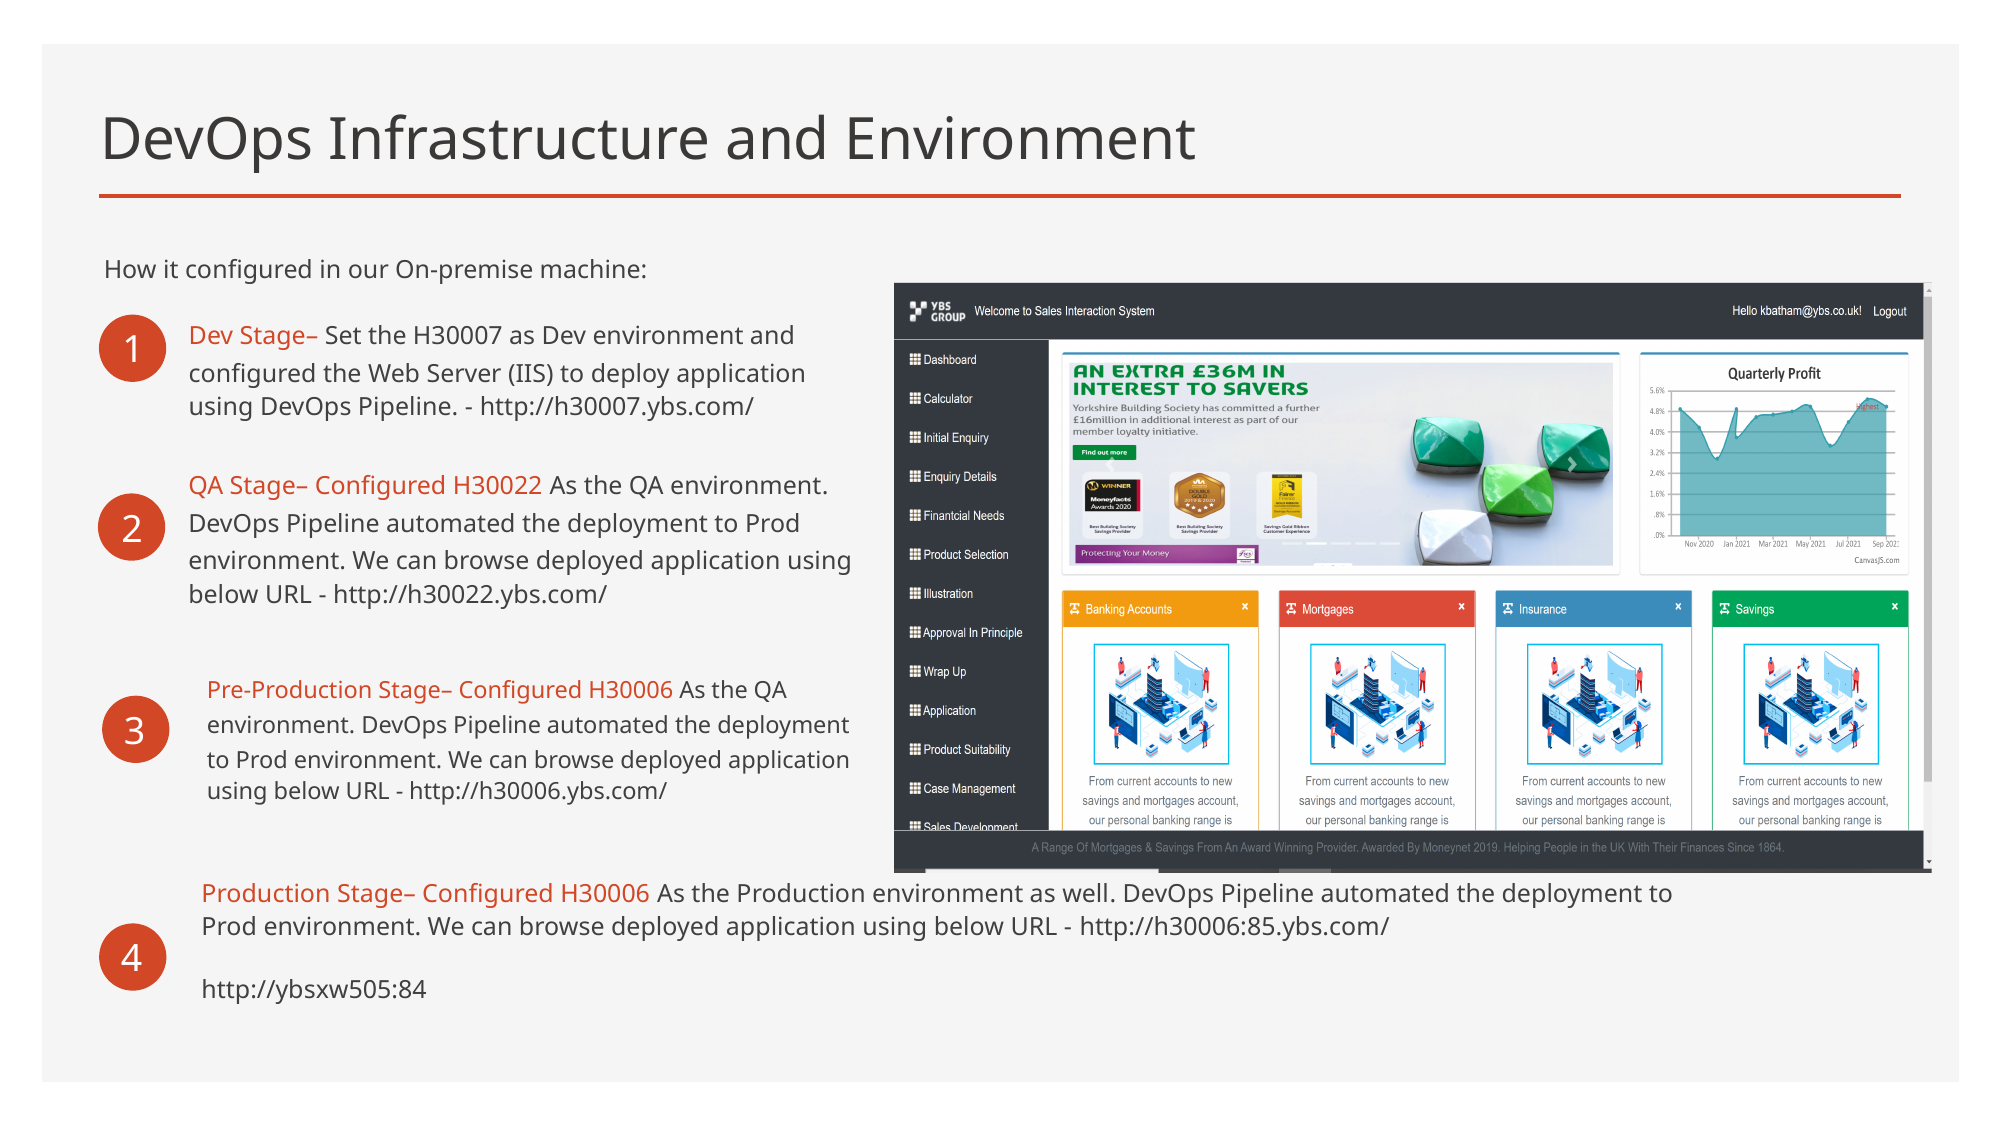

# DevOps Infrastructure and Environment
How it configured in our On-premise machine:
Dev Stage– Set the H30007 as Dev environment and configured the Web Server (IIS) to deploy application using DevOps Pipeline. - http://h30007.ybs.com/
1
QA Stage– Configured H30022 As the QA environment. DevOps Pipeline automated the deployment to Prod environment. We can browse deployed application using below URL - http://h30022.ybs.com/
2
Pre-Production Stage– Configured H30006 As the QA environment. DevOps Pipeline automated the deployment to Prod environment. We can browse deployed application using below URL - http://h30006.ybs.com/
3
Production Stage– Configured H30006 As the Production environment as well. DevOps Pipeline automated the deployment to Prod environment. We can browse deployed application using below URL - http://h30006:85.ybs.com/
http://ybsxw505:84
4